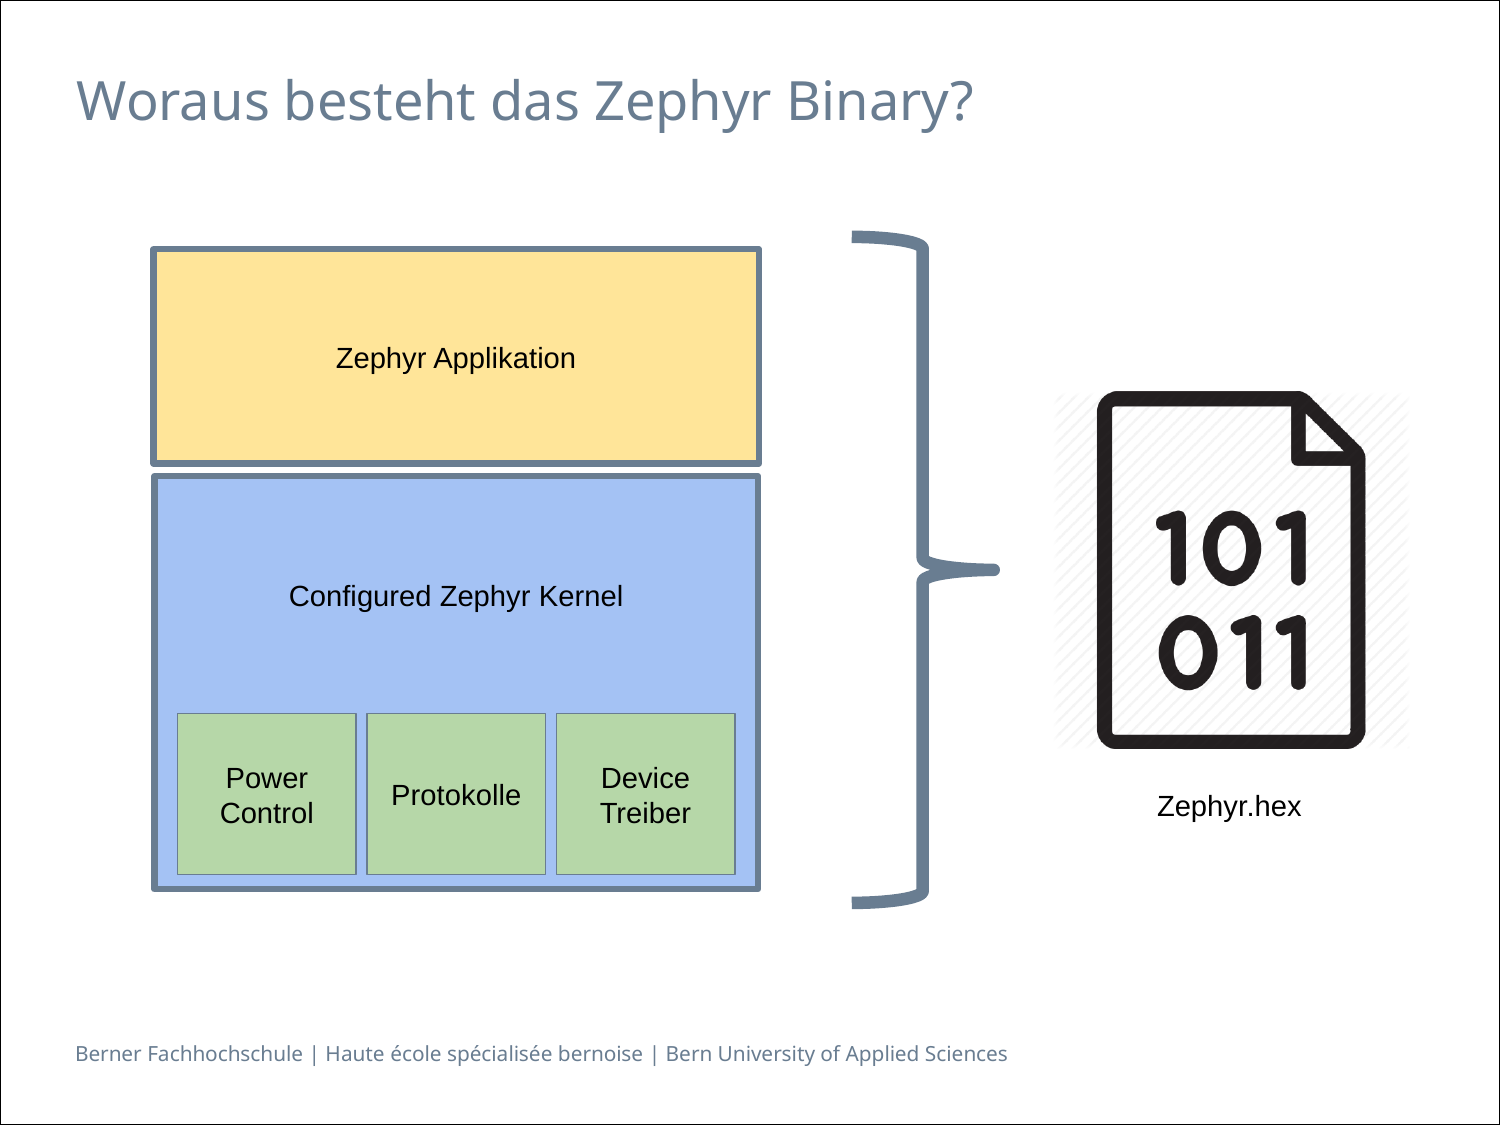

# Woraus besteht das Zephyr Binary?
Zephyr Applikation
Configured Zephyr Kernel
Power Control
Protokolle
Device Treiber
Zephyr.hex